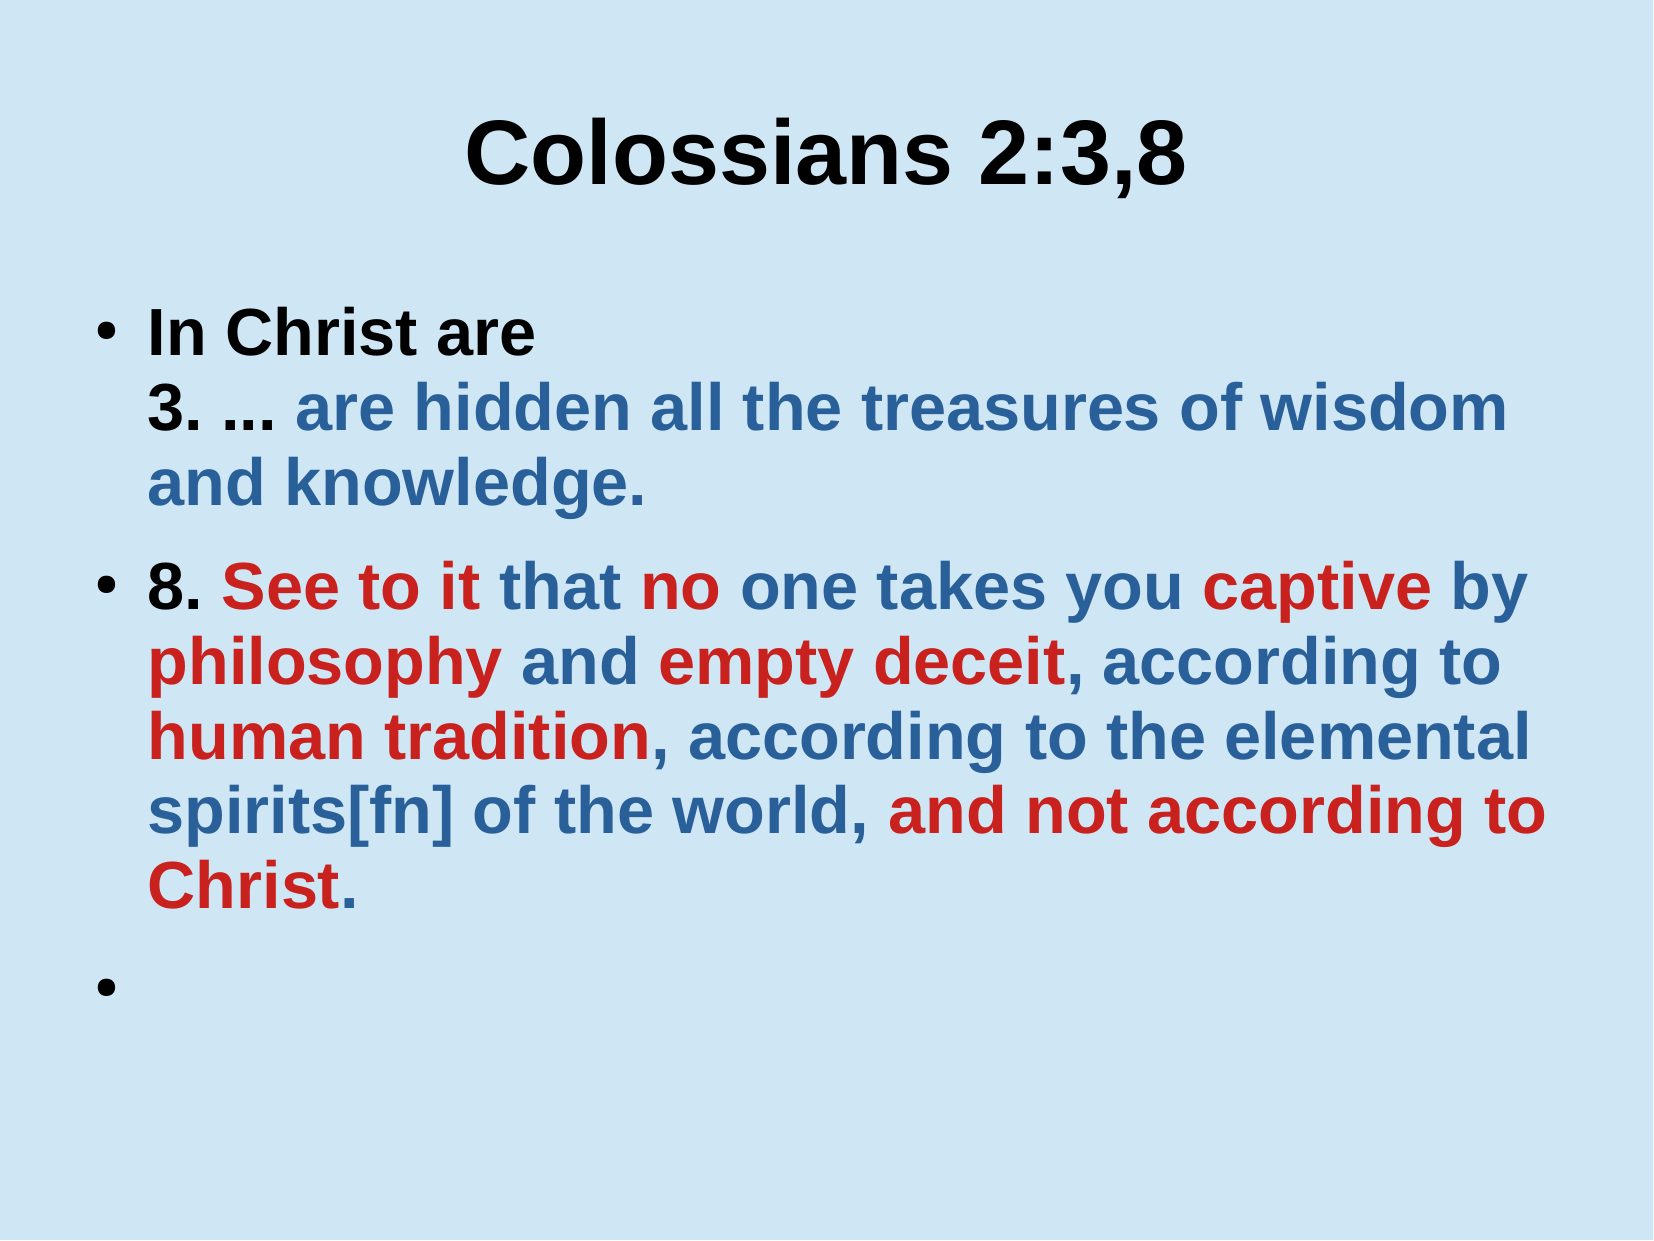

# Colossians 2:3,8
In Christ are
3. ... are hidden all the treasures of wisdom and knowledge.
8. See to it that no one takes you captive by philosophy and empty deceit, according to human tradition, according to the elemental spirits[fn] of the world, and not according to Christ.